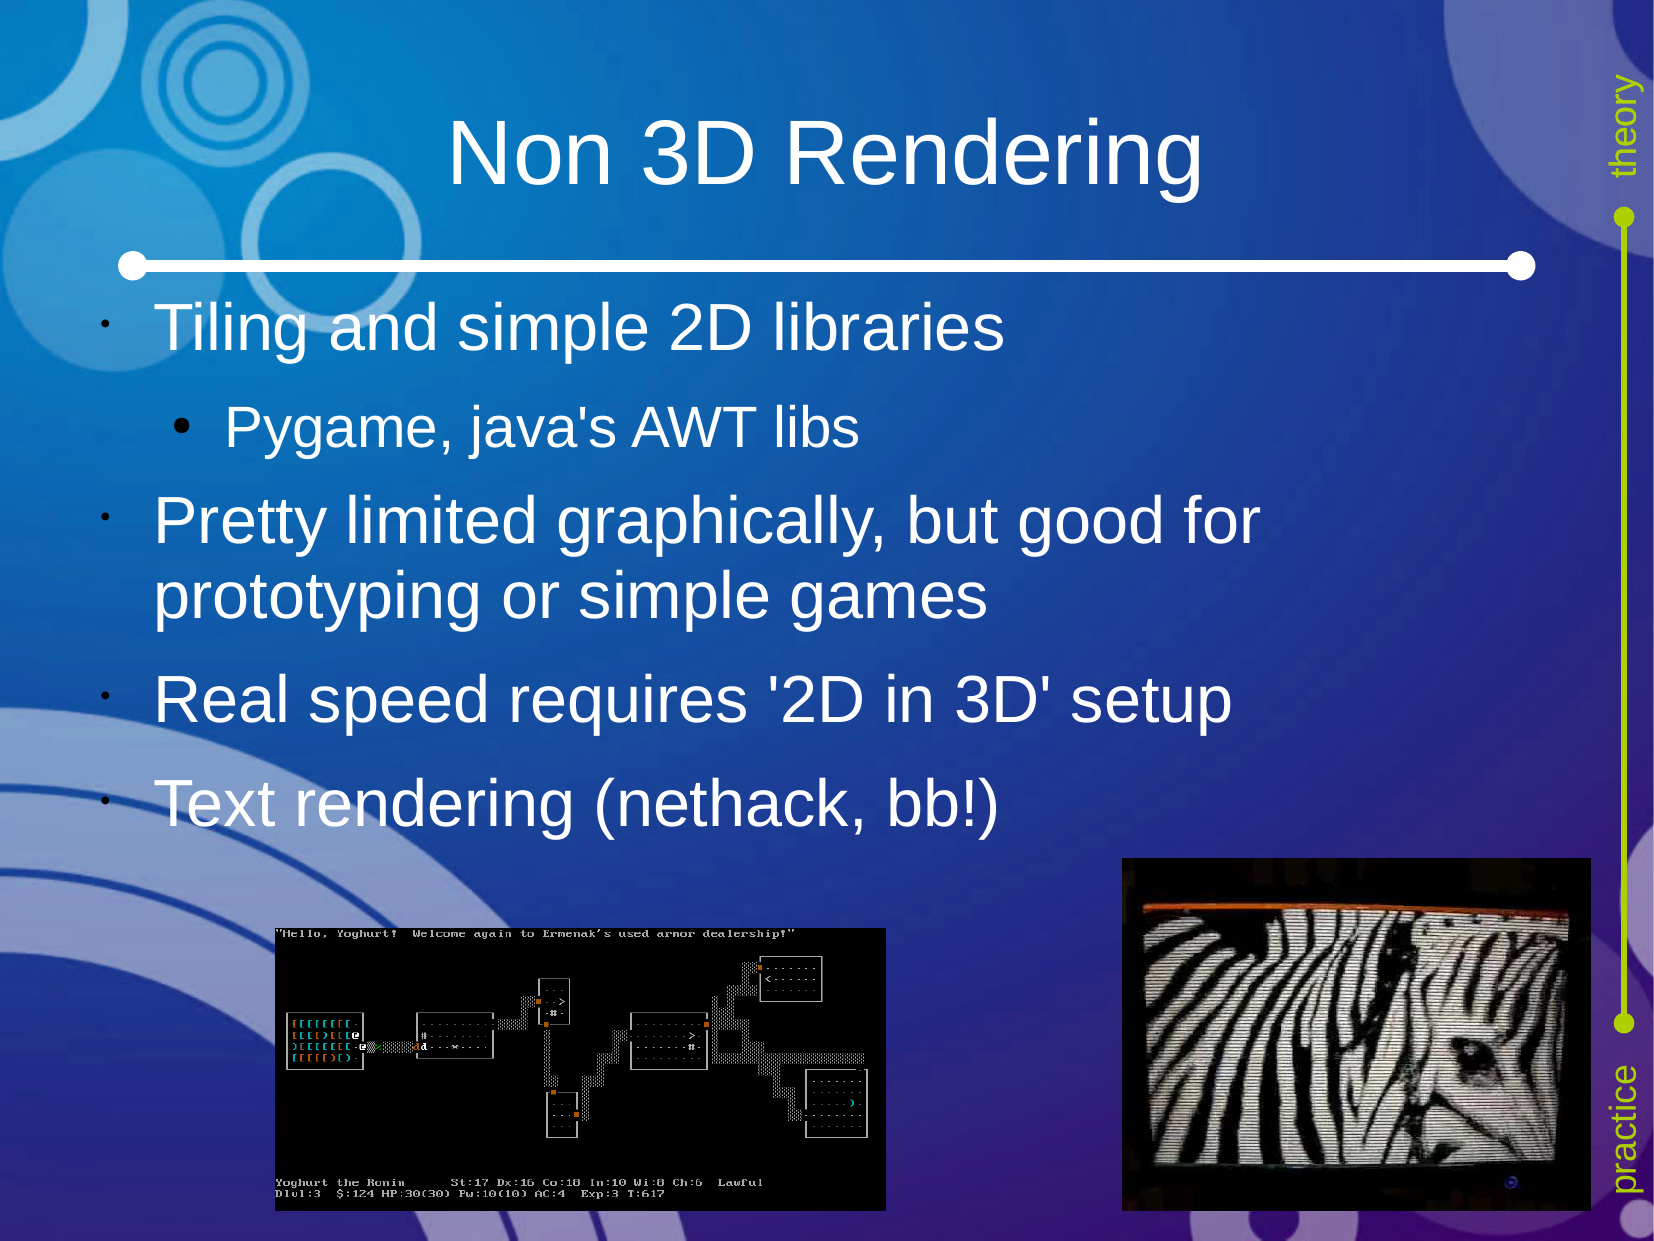

# Non 3D Rendering
Tiling and simple 2D libraries
Pygame, java's AWT libs
Pretty limited graphically, but good for prototyping or simple games
Real speed requires '2D in 3D' setup
Text rendering (nethack, bb!)